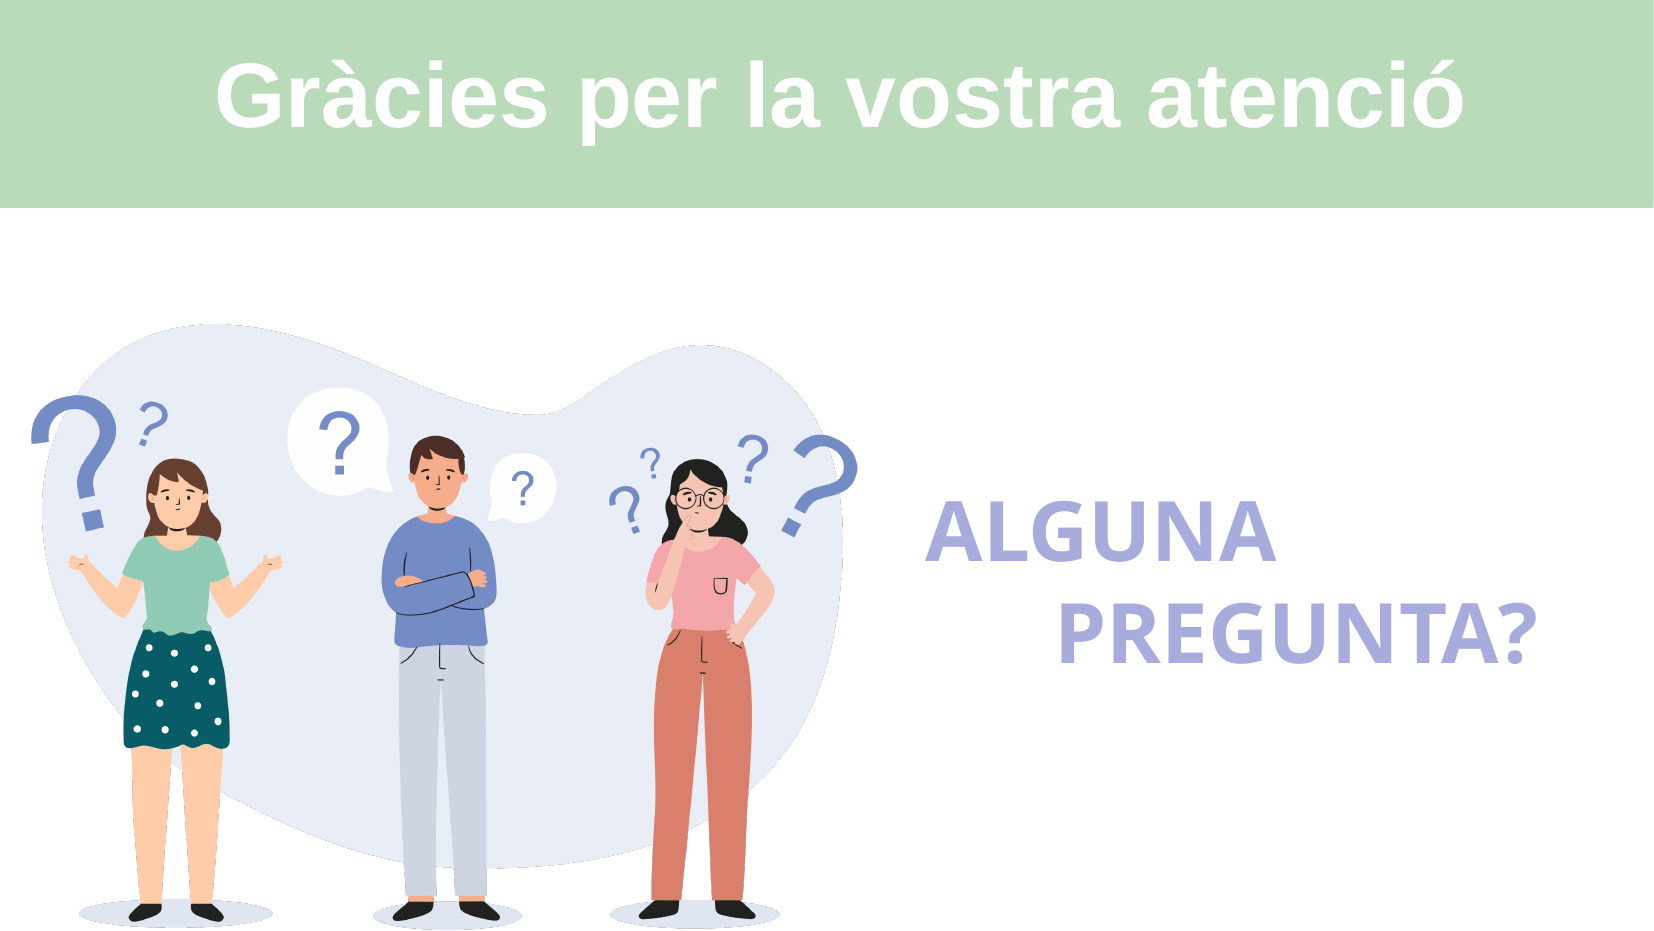

#
Gràcies per la vostra atenció
ALGUNA
					PREGUNTA?